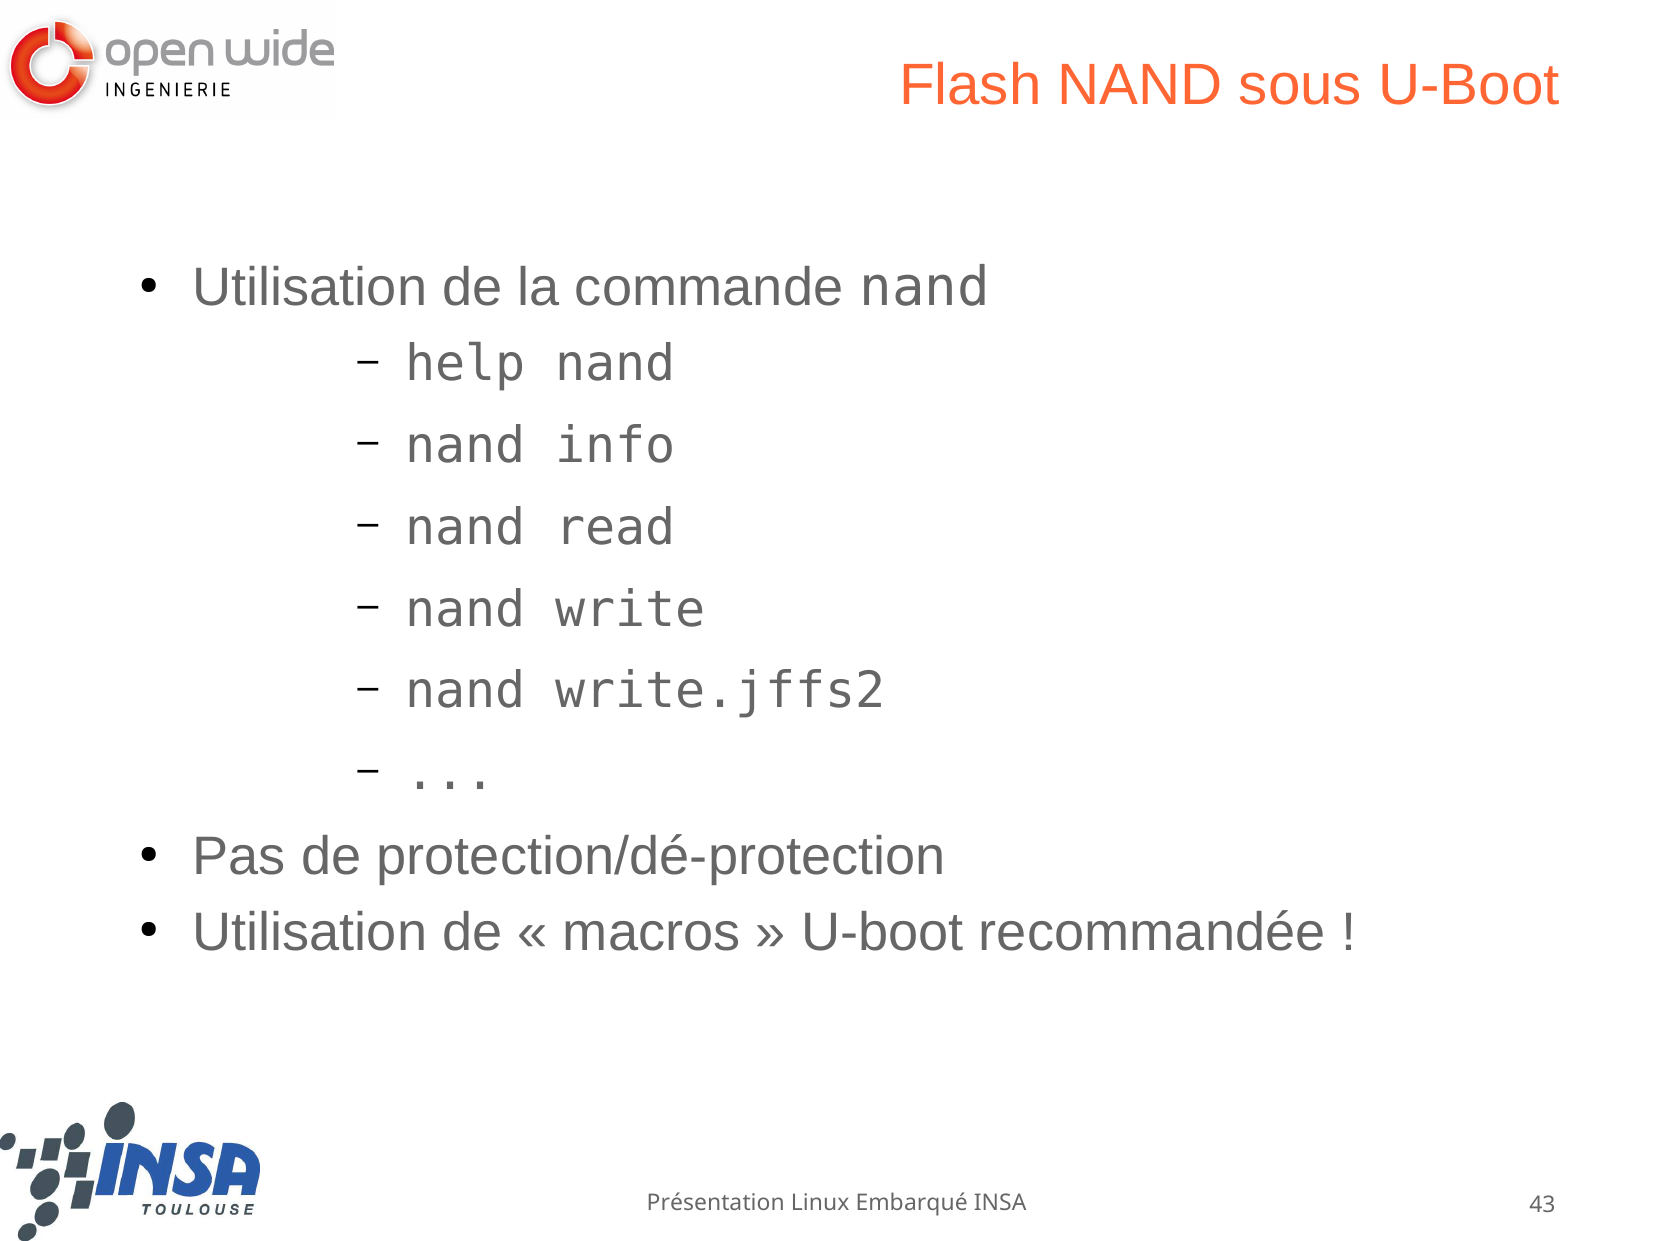

# Flash NAND sous U-Boot
Utilisation de la commande nand
help nand
nand info
nand read
nand write
nand write.jffs2
...
Pas de protection/dé-protection
Utilisation de « macros » U-boot recommandée !